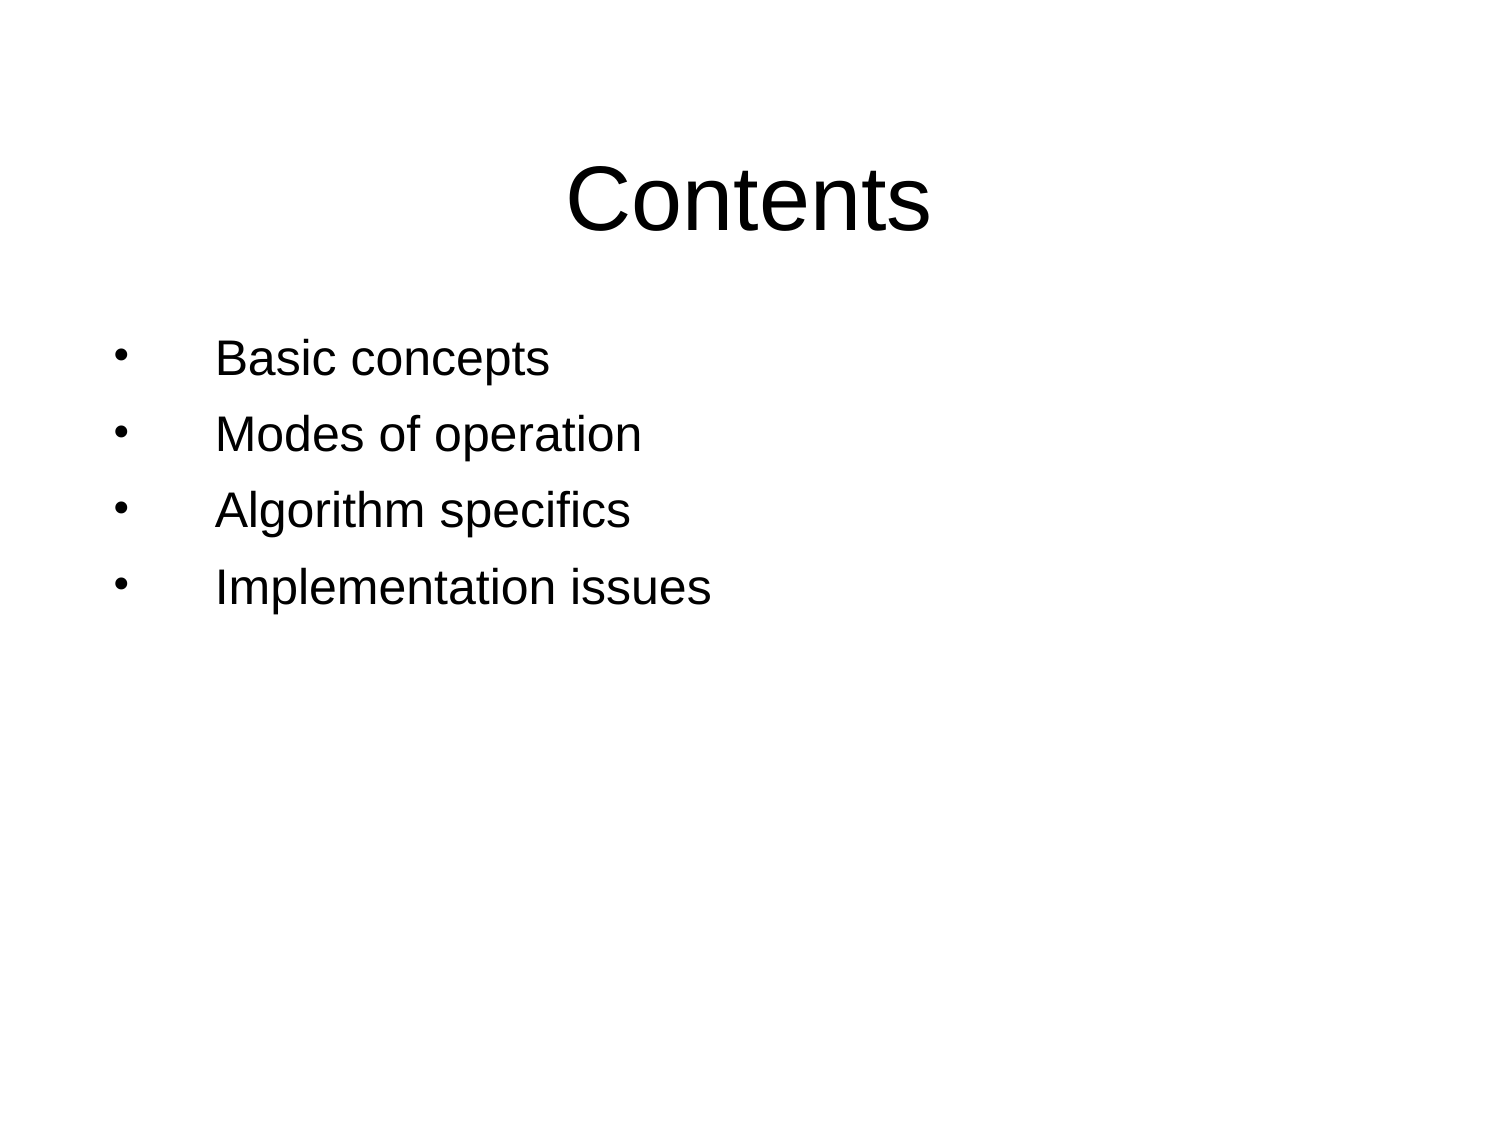

# Contents
Basic concepts
Modes of operation
Algorithm specifics
Implementation issues